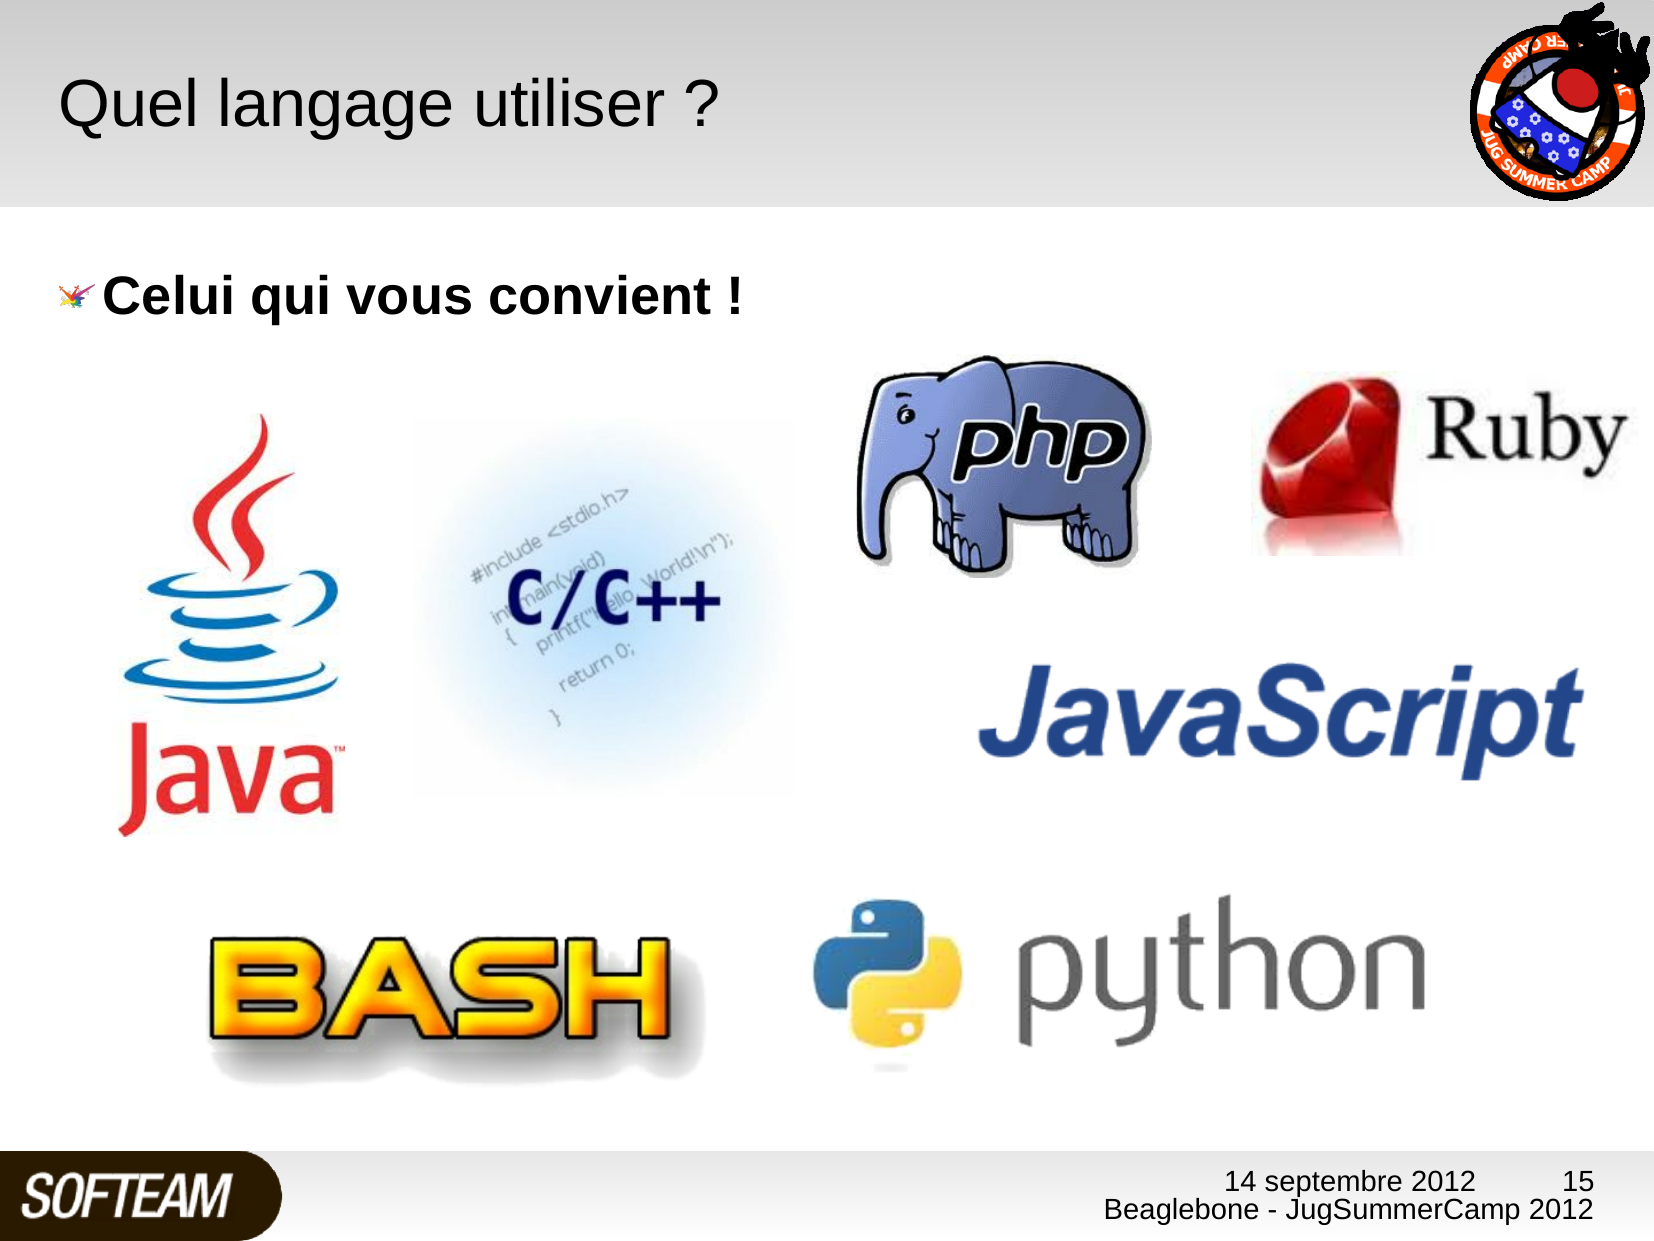

# Quel langage utiliser ?
Celui qui vous convient !
14 septembre 2012
15
Beaglebone - JugSummerCamp 2012